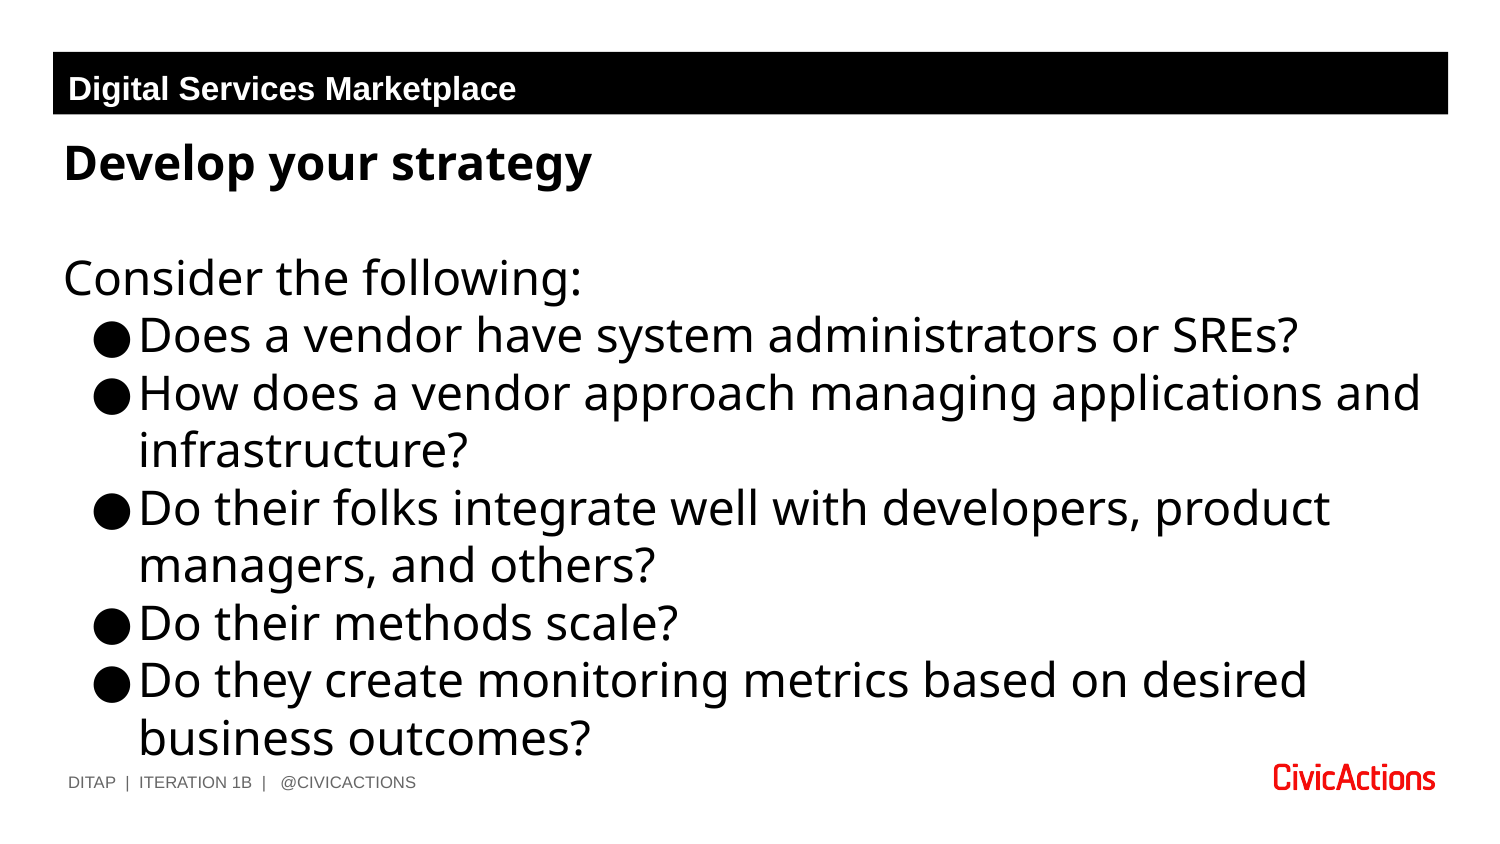

Digital Services Marketplace
Develop your strategy
Consider the following:
Does a vendor have system administrators or SREs?
How does a vendor approach managing applications and infrastructure?
Do their folks integrate well with developers, product managers, and others?
Do their methods scale?
Do they create monitoring metrics based on desired business outcomes?